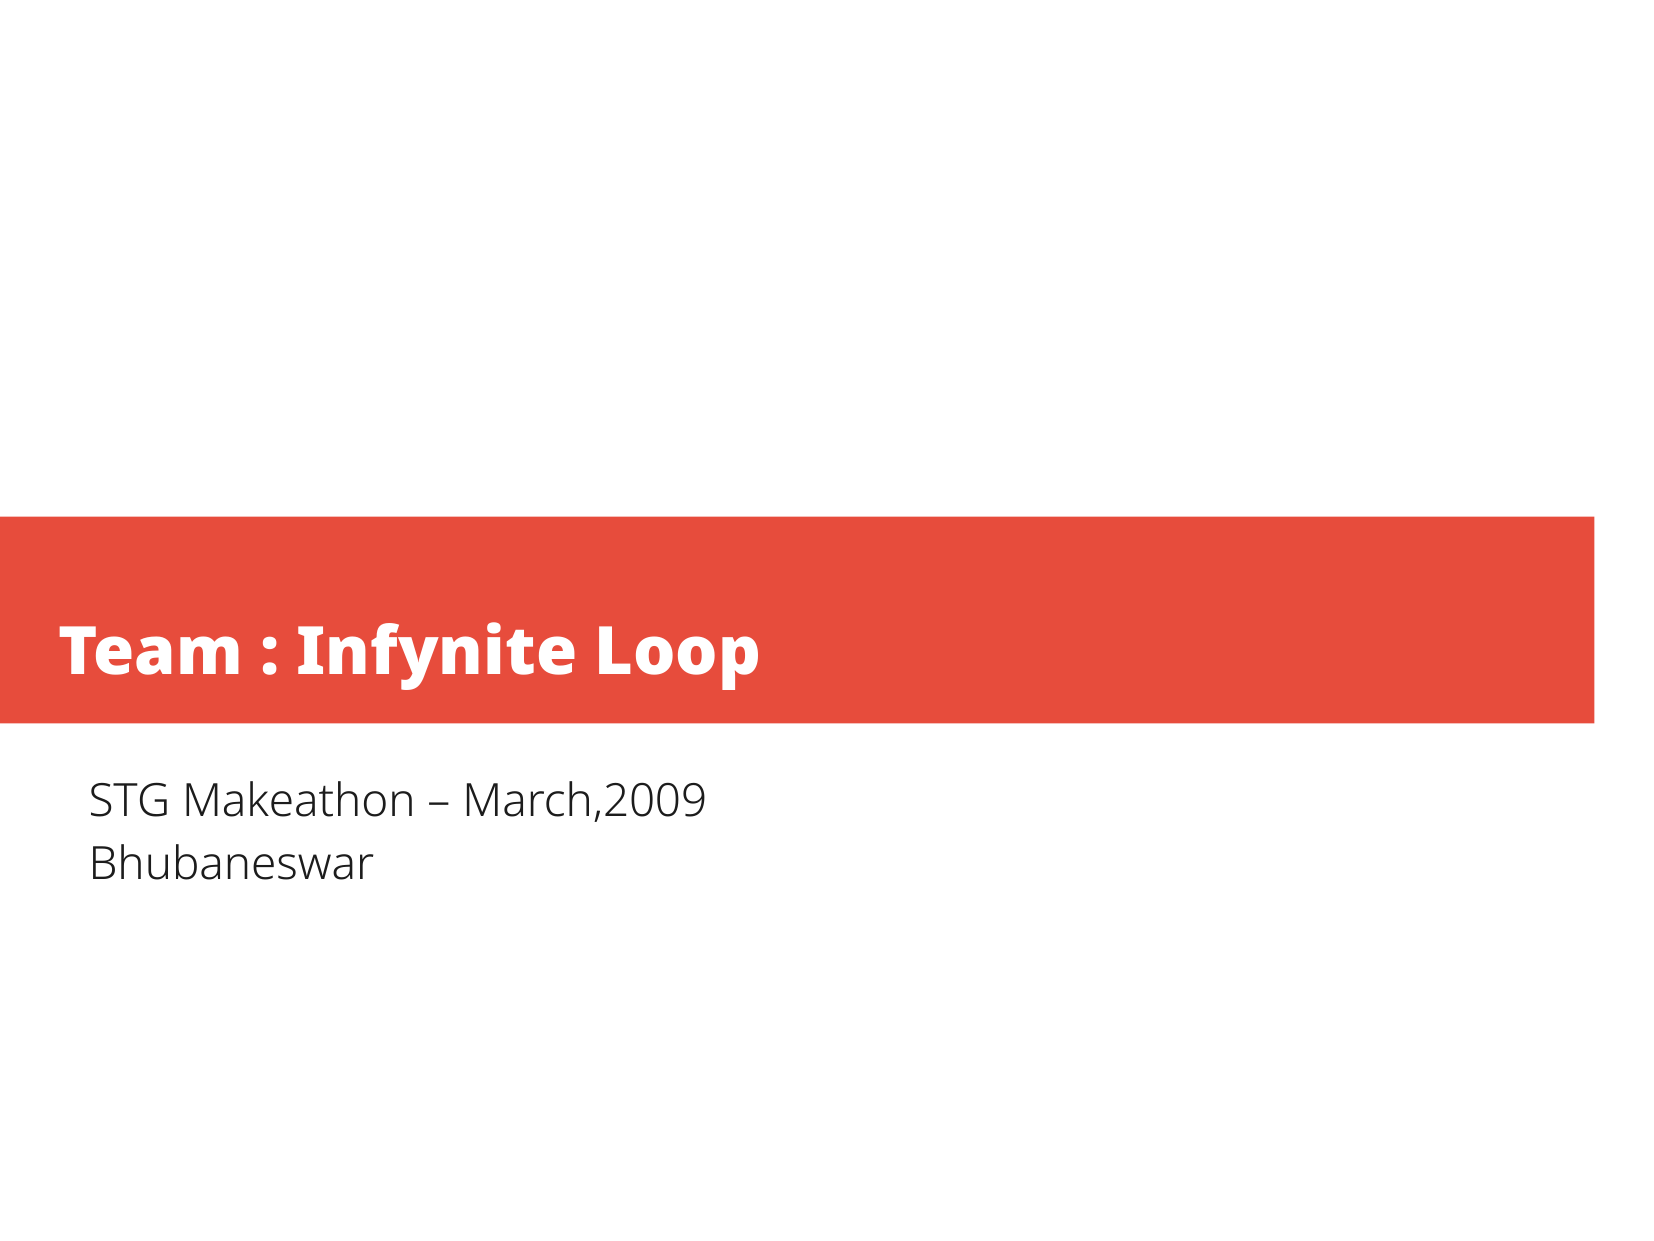

# Team : Infynite Loop
STG Makeathon – March,2009
Bhubaneswar